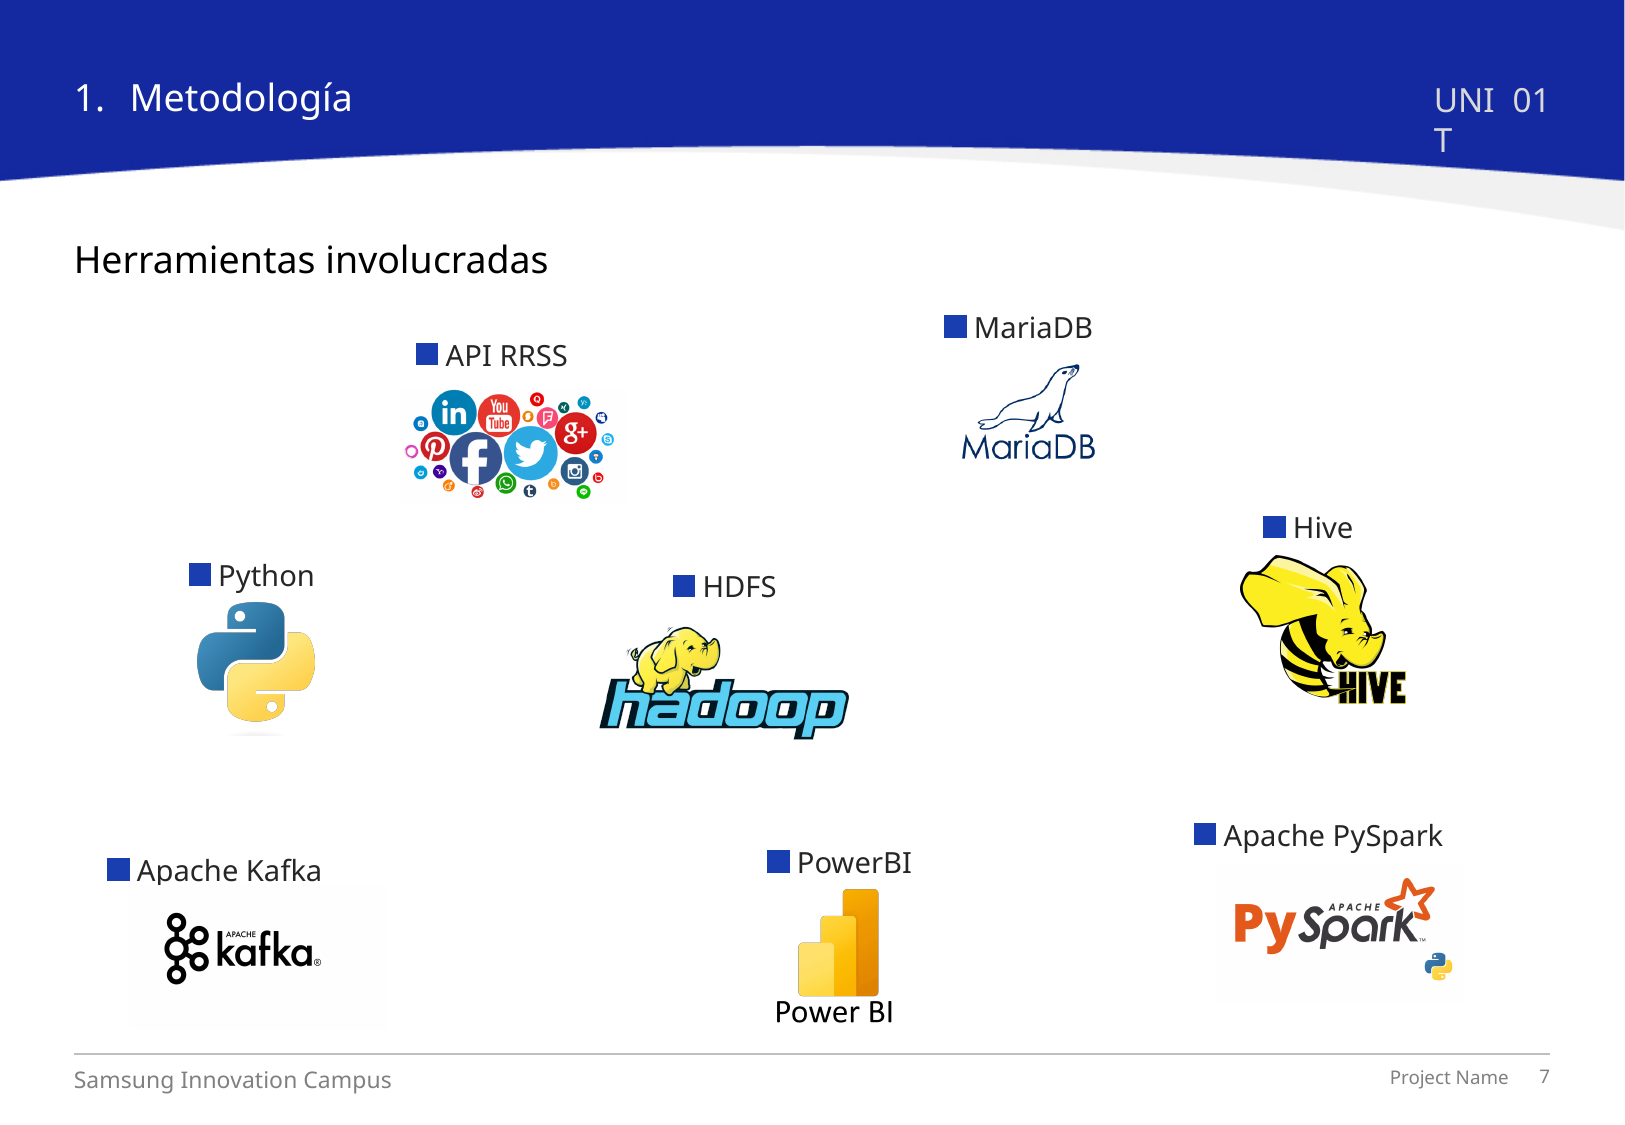

1.
Metodología
UNIT
01
Herramientas involucradas
MariaDB
API RRSS
Hive
Python
HDFS
Apache PySpark
PowerBI
Apache Kafka